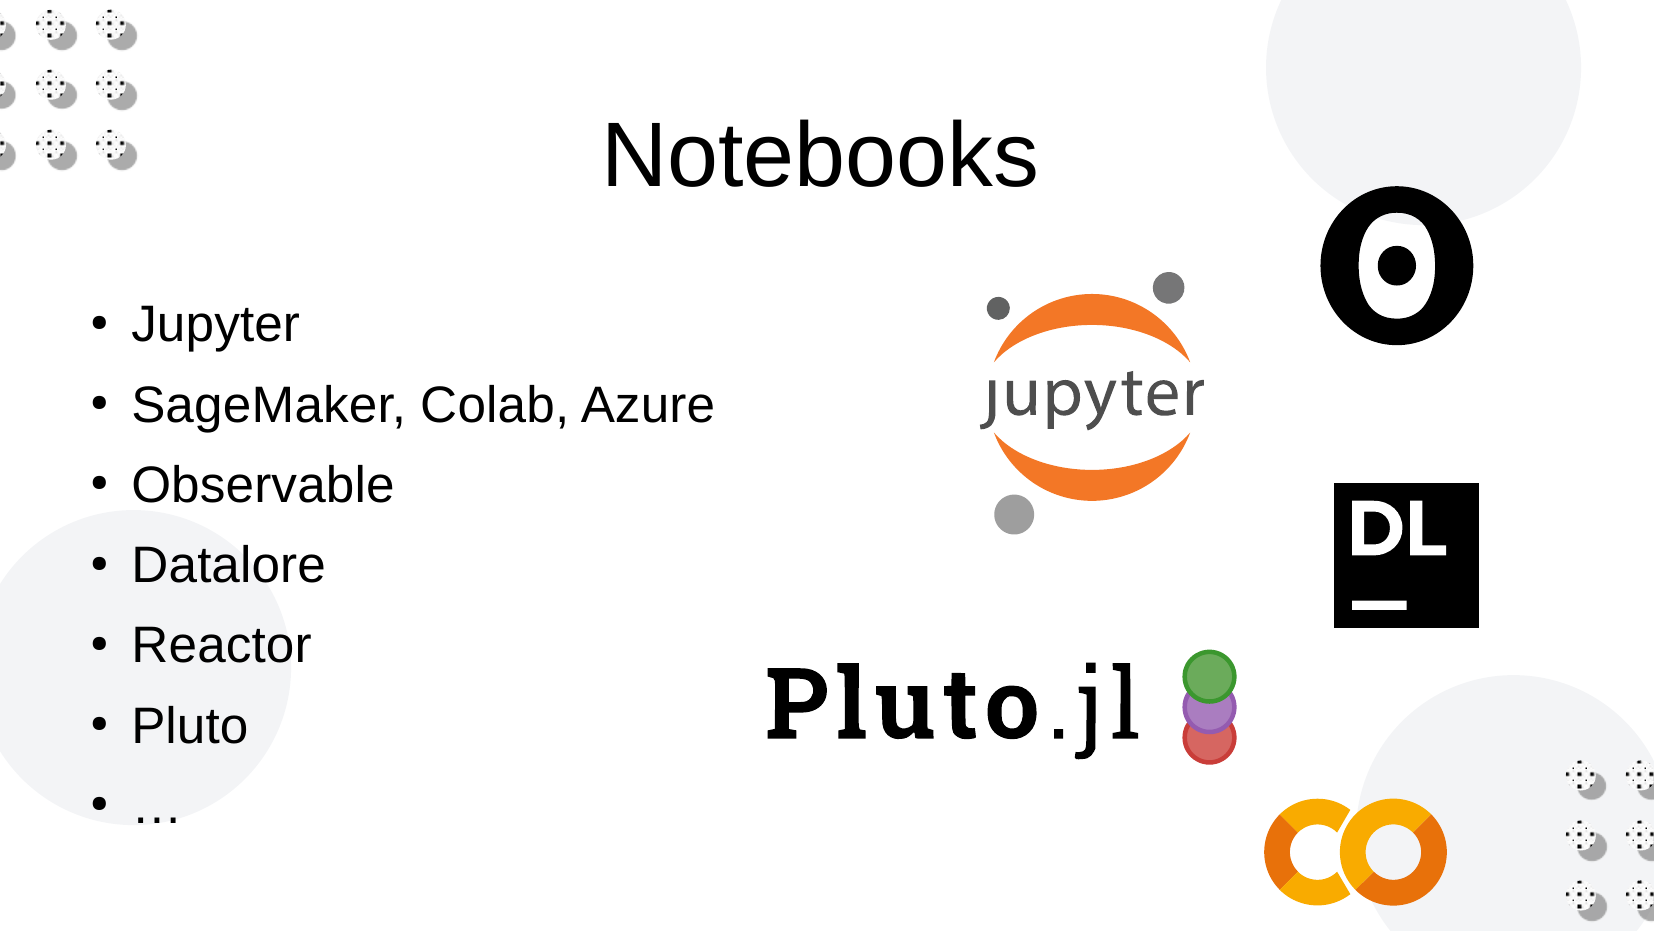

# Notebooks
Jupyter
SageMaker, Colab, Azure
Observable
Datalore
Reactor
Pluto
…